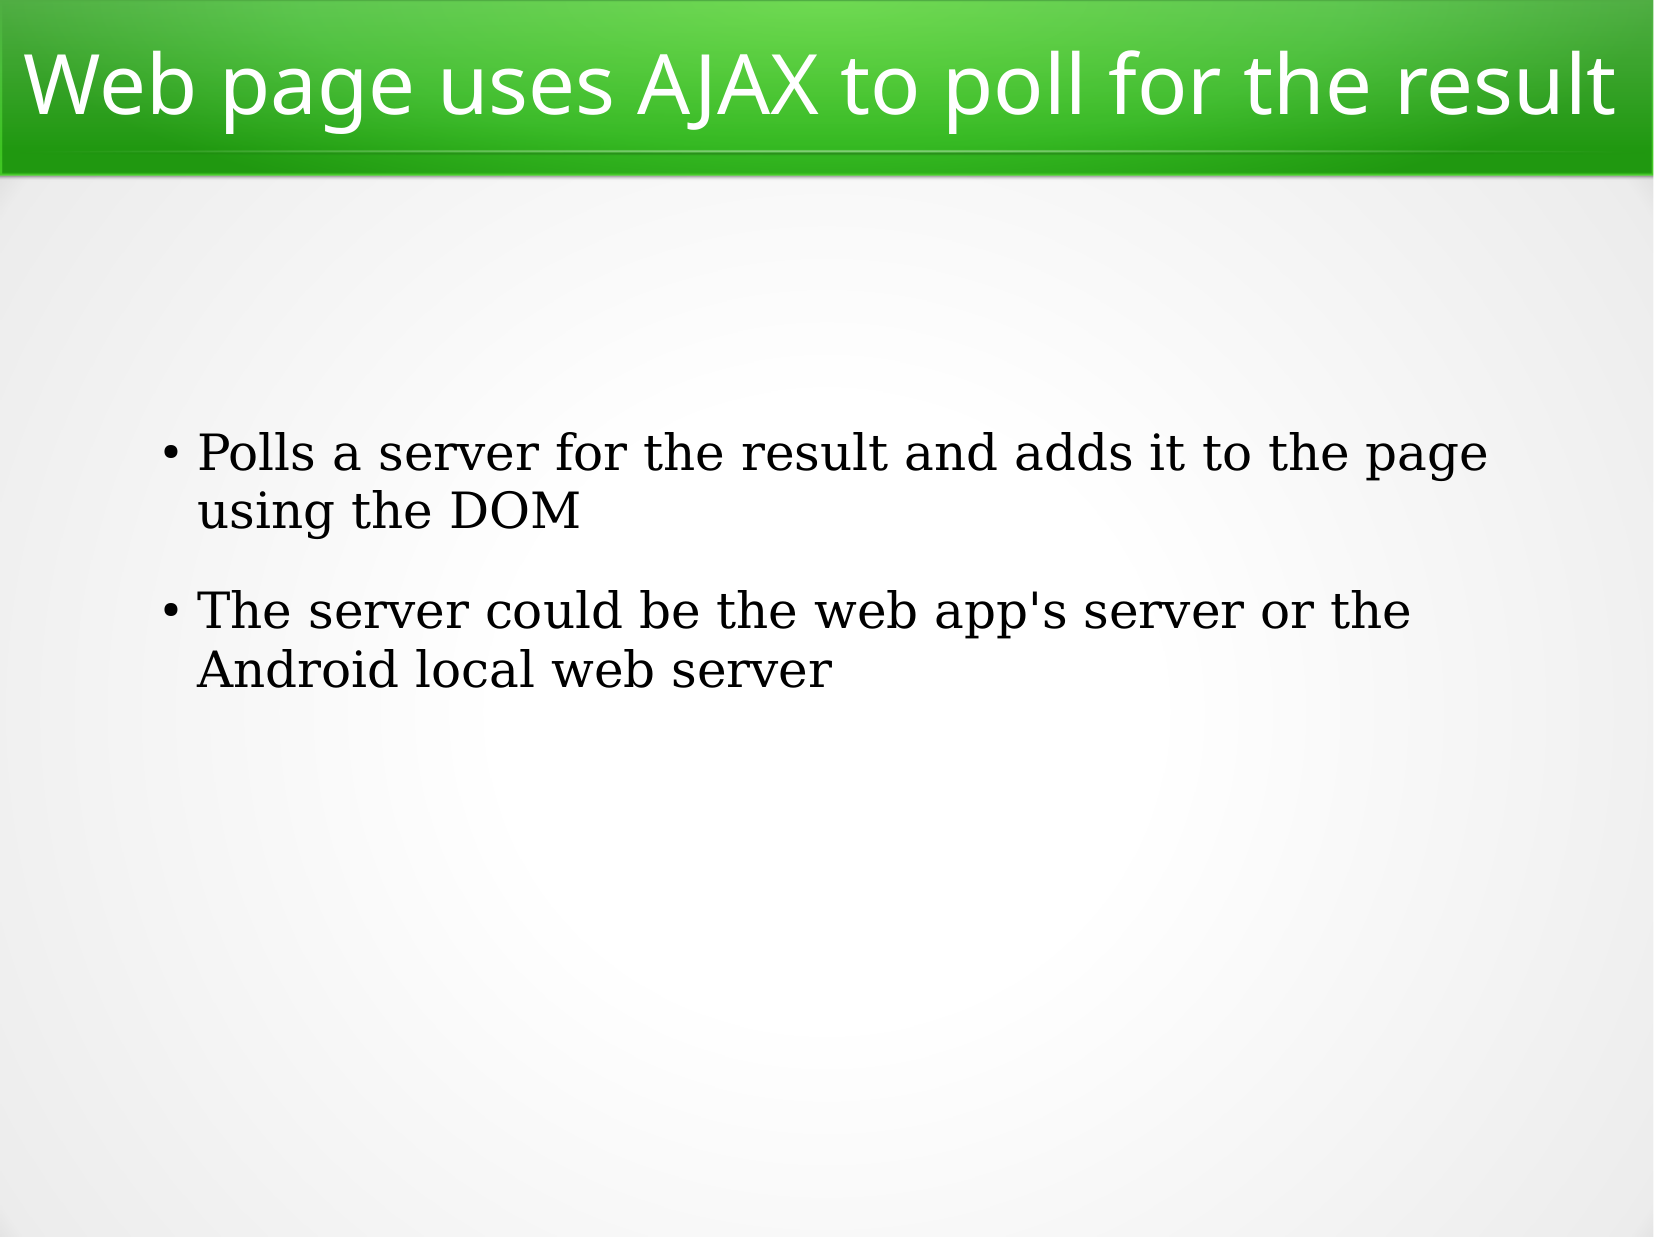

# Web page uses AJAX to poll for the result
Polls a server for the result and adds it to the page using the DOM
The server could be the web app's server or the Android local web server